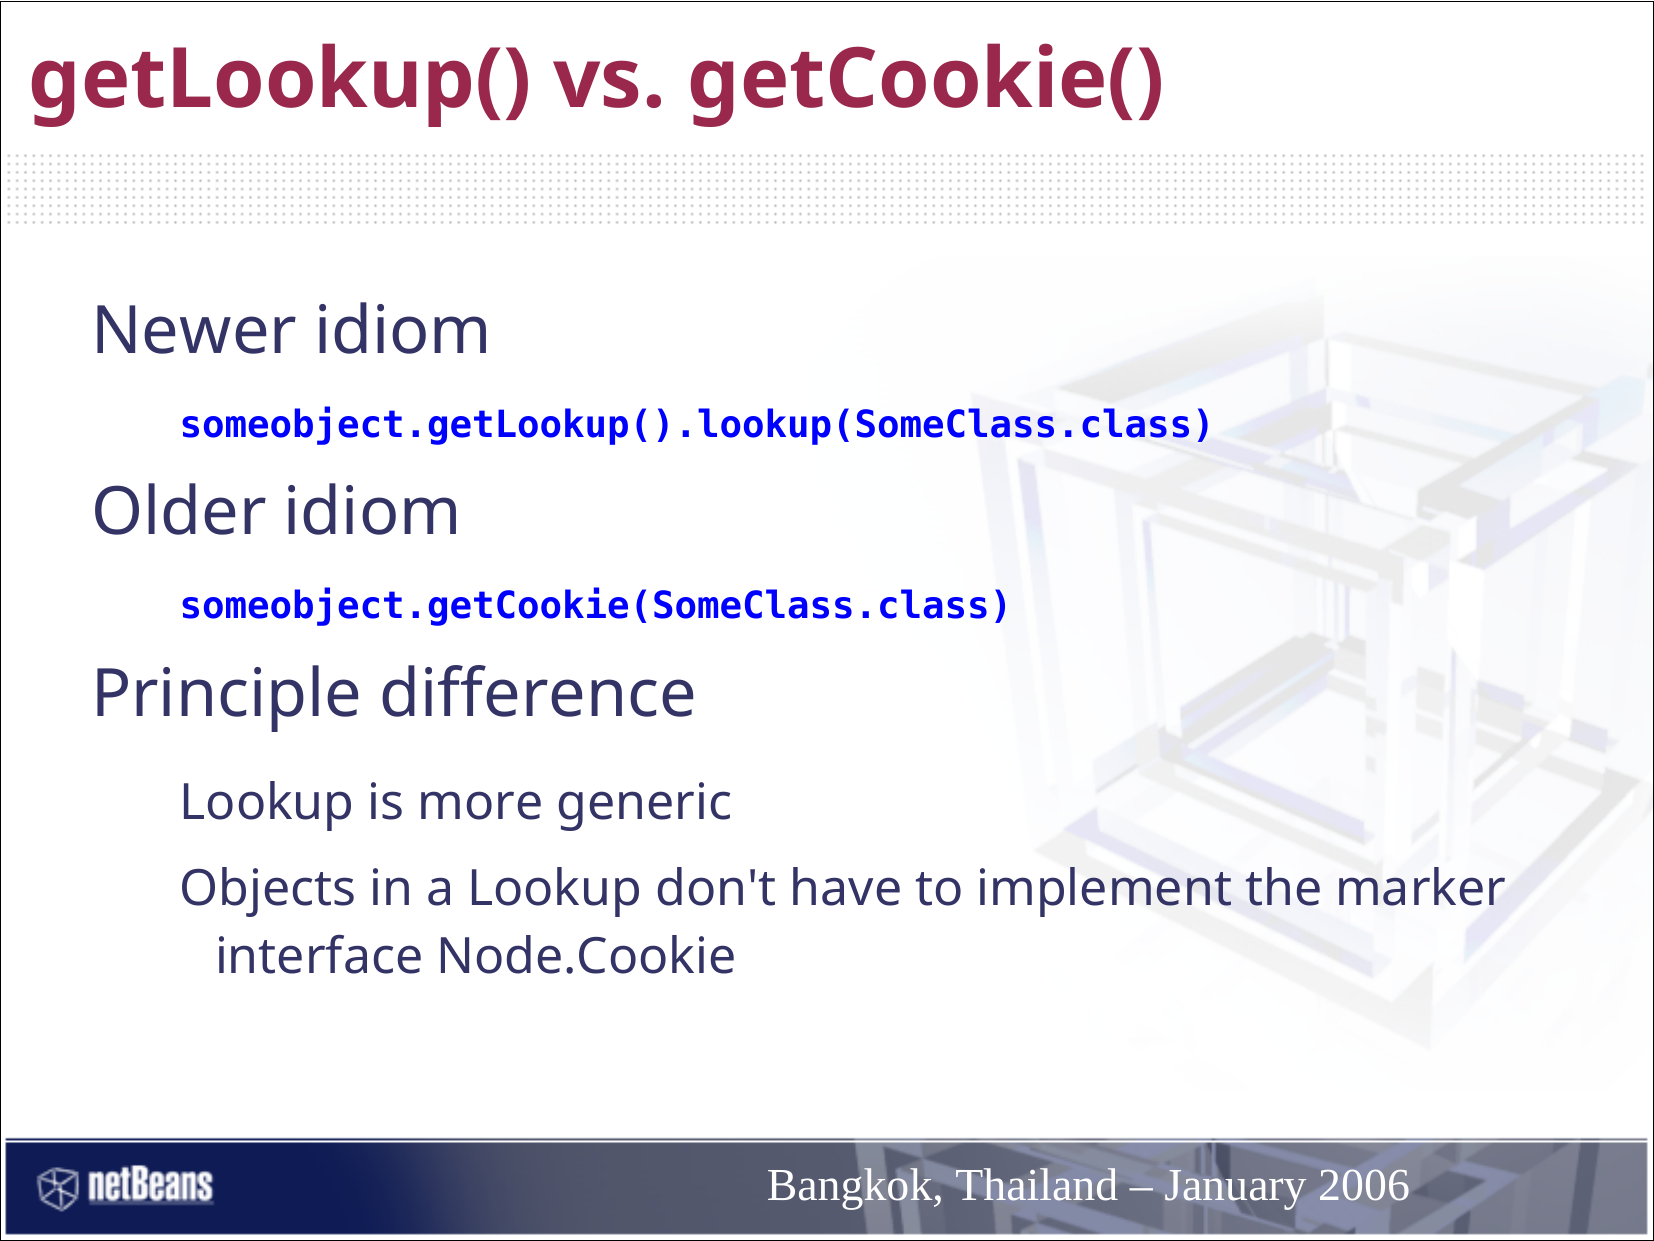

# getLookup() vs. getCookie()
Newer idiom
someobject.getLookup().lookup(SomeClass.class)
Older idiom
someobject.getCookie(SomeClass.class)
Principle difference
Lookup is more generic
Objects in a Lookup don't have to implement the marker interface Node.Cookie